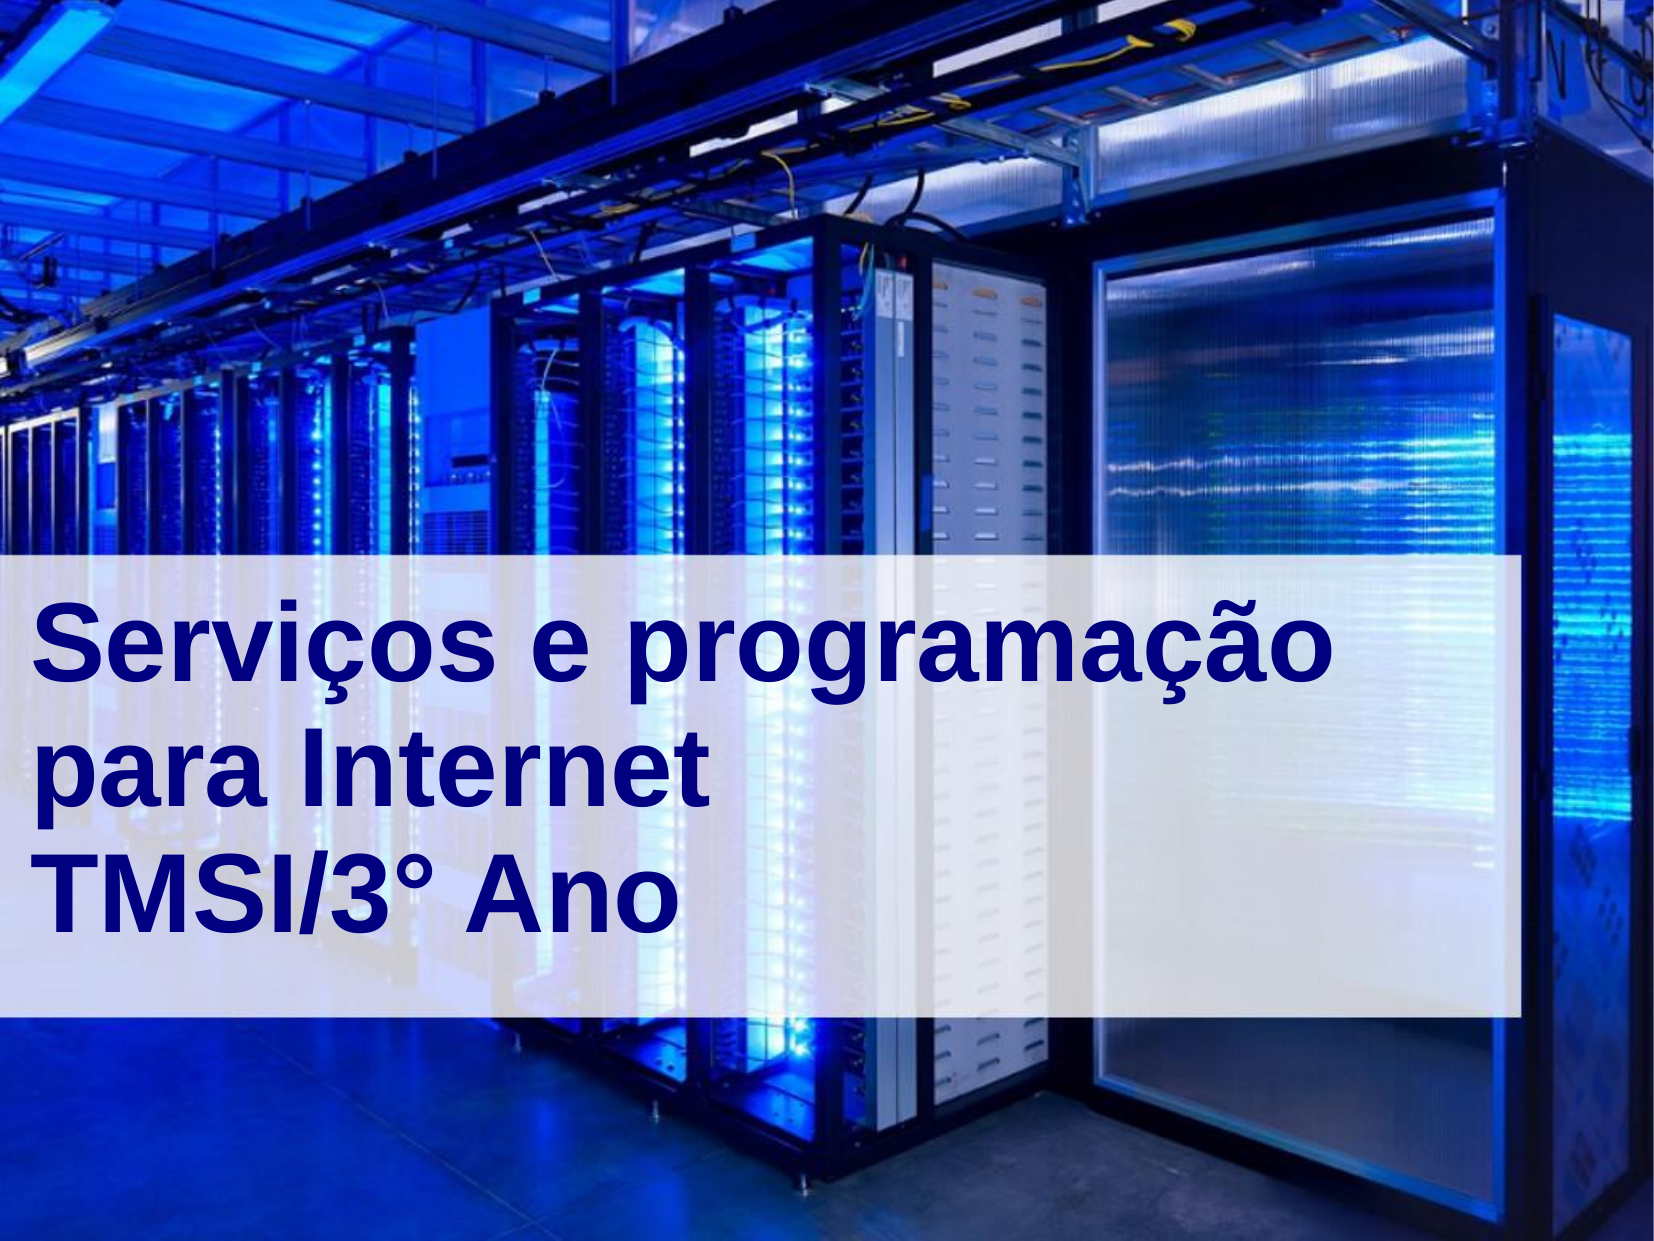

# Serviços e programação para Internet TMSI/3° Ano